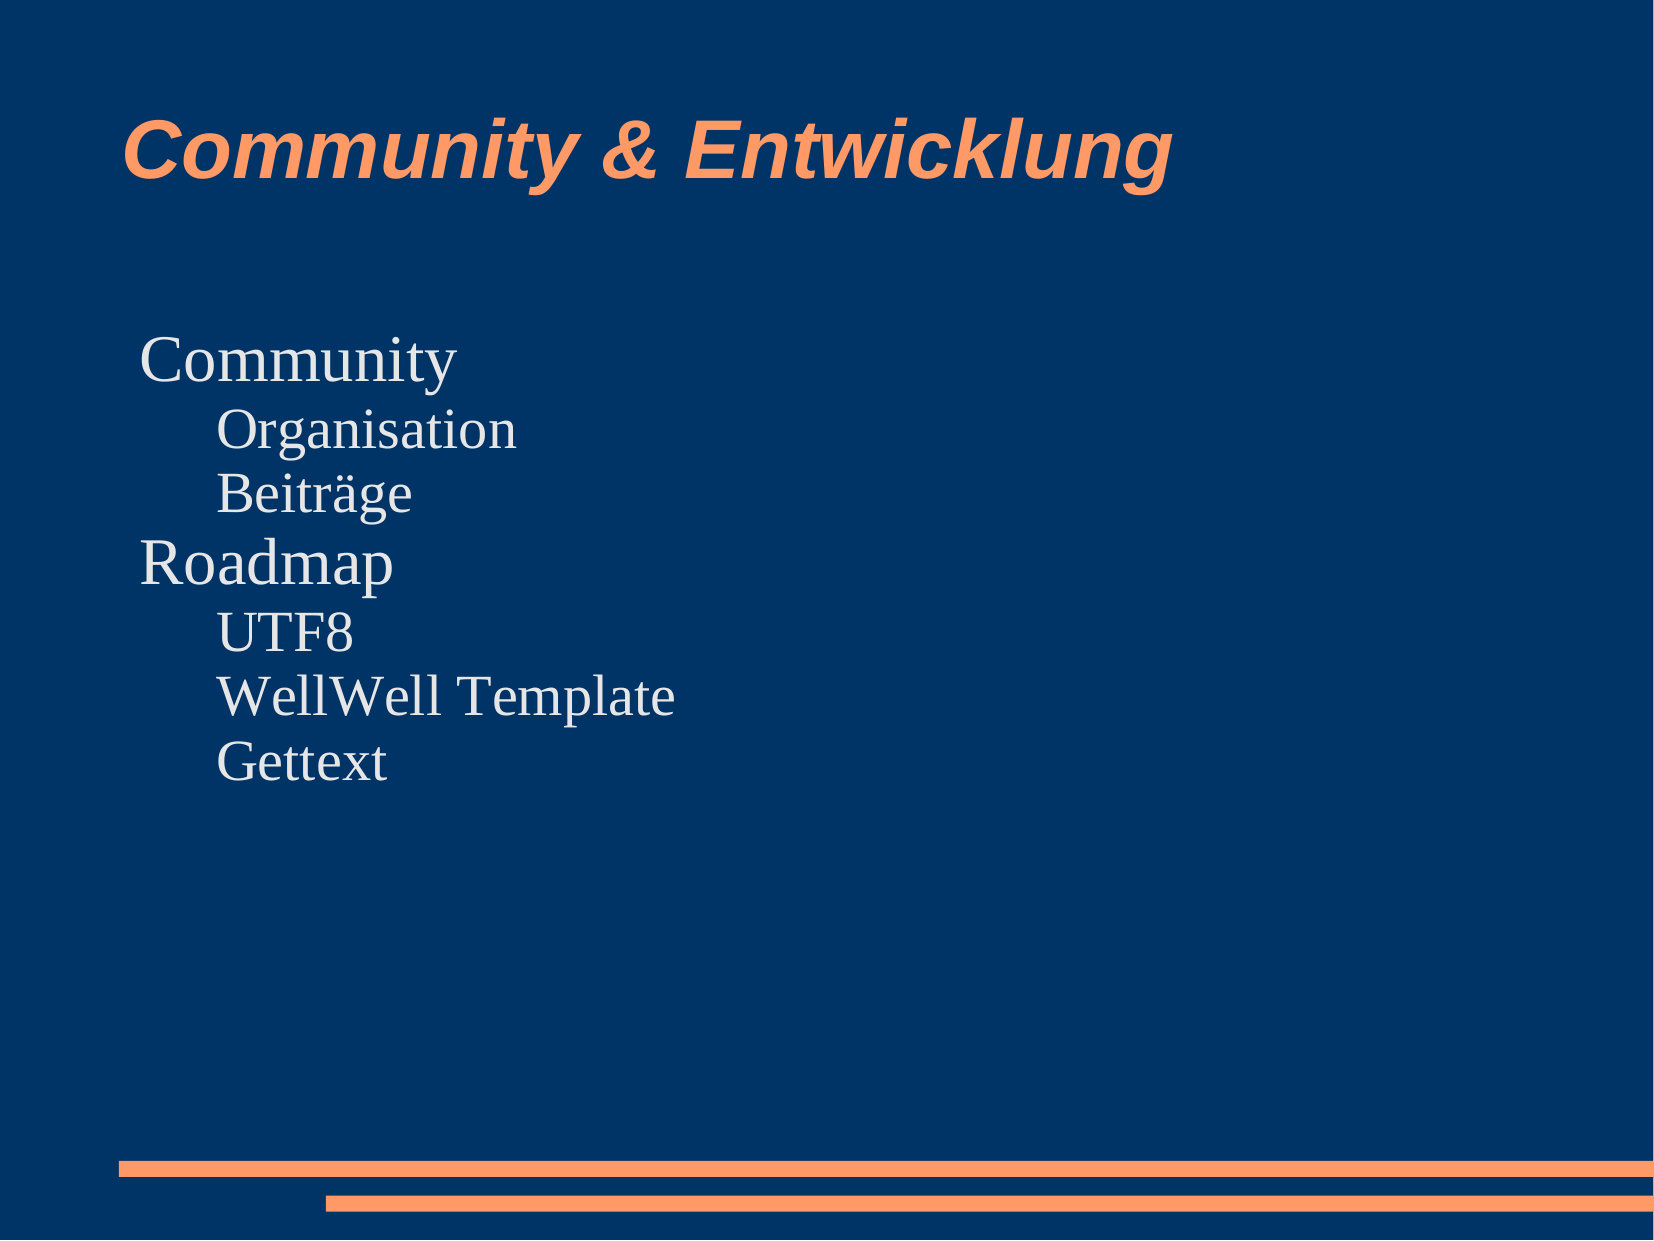

# Community & Entwicklung
Community
Organisation
Beiträge
Roadmap
UTF8
WellWell Template
Gettext